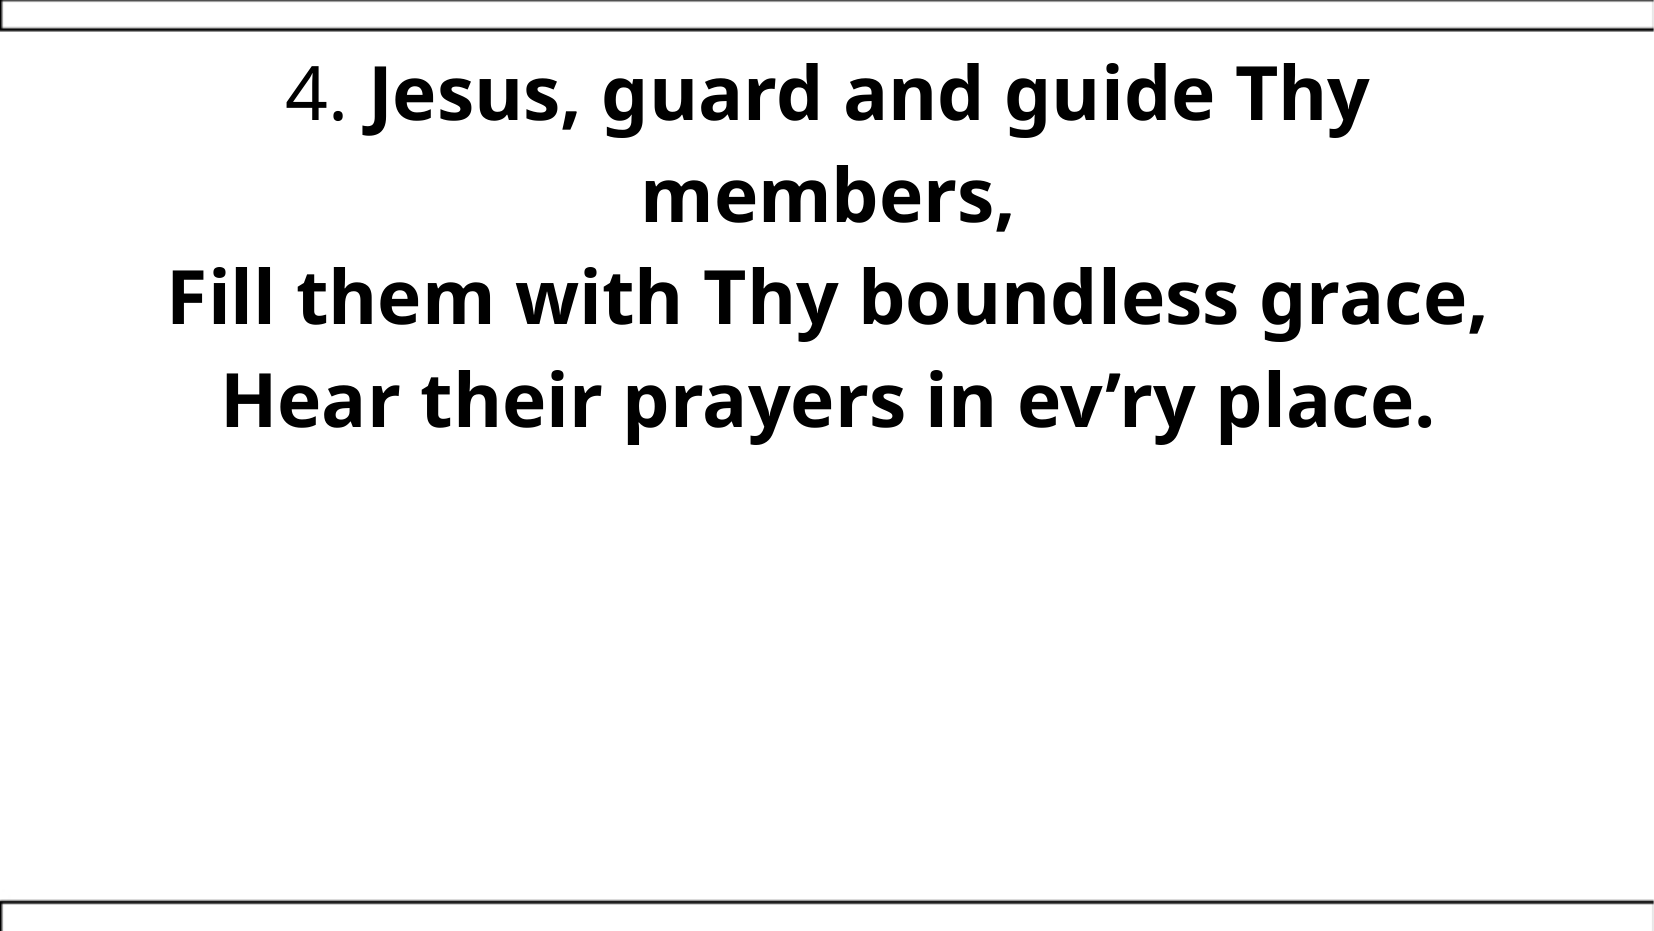

4. Jesus, guard and guide Thy members,
Fill them with Thy boundless grace,
Hear their prayers in ev’ry place.